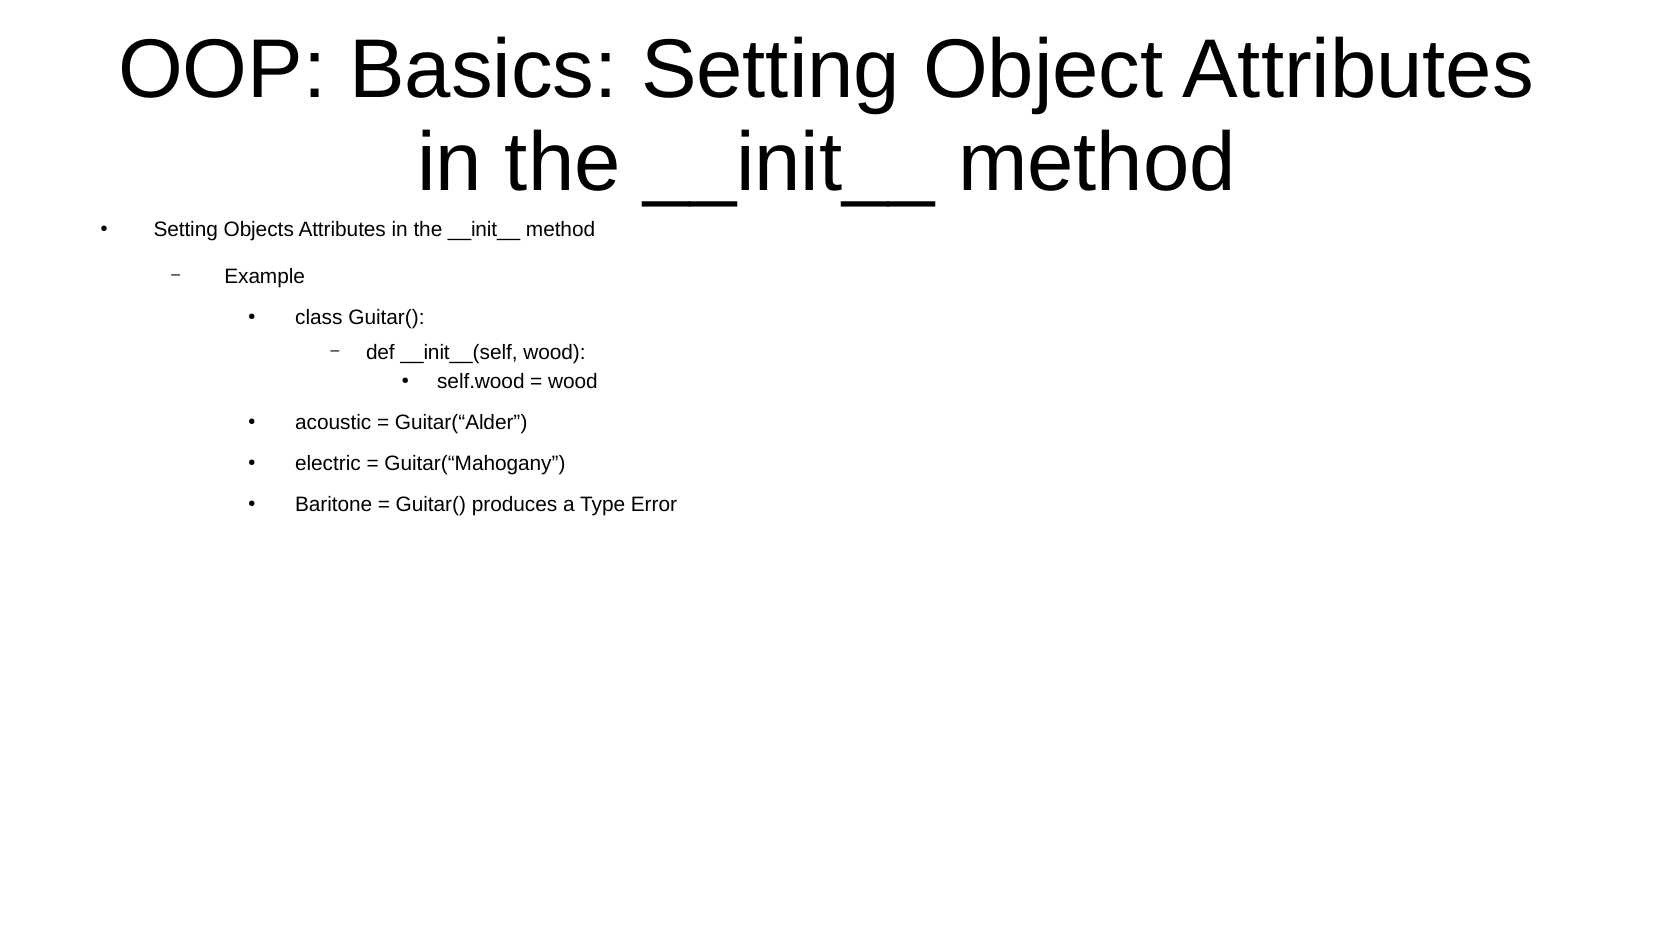

# OOP: Basics: Setting Object Attributes in the __init__ method
Setting Objects Attributes in the __init__ method
Example
class Guitar():
def __init__(self, wood):
self.wood = wood
acoustic = Guitar(“Alder”)
electric = Guitar(“Mahogany”)
Baritone = Guitar() produces a Type Error